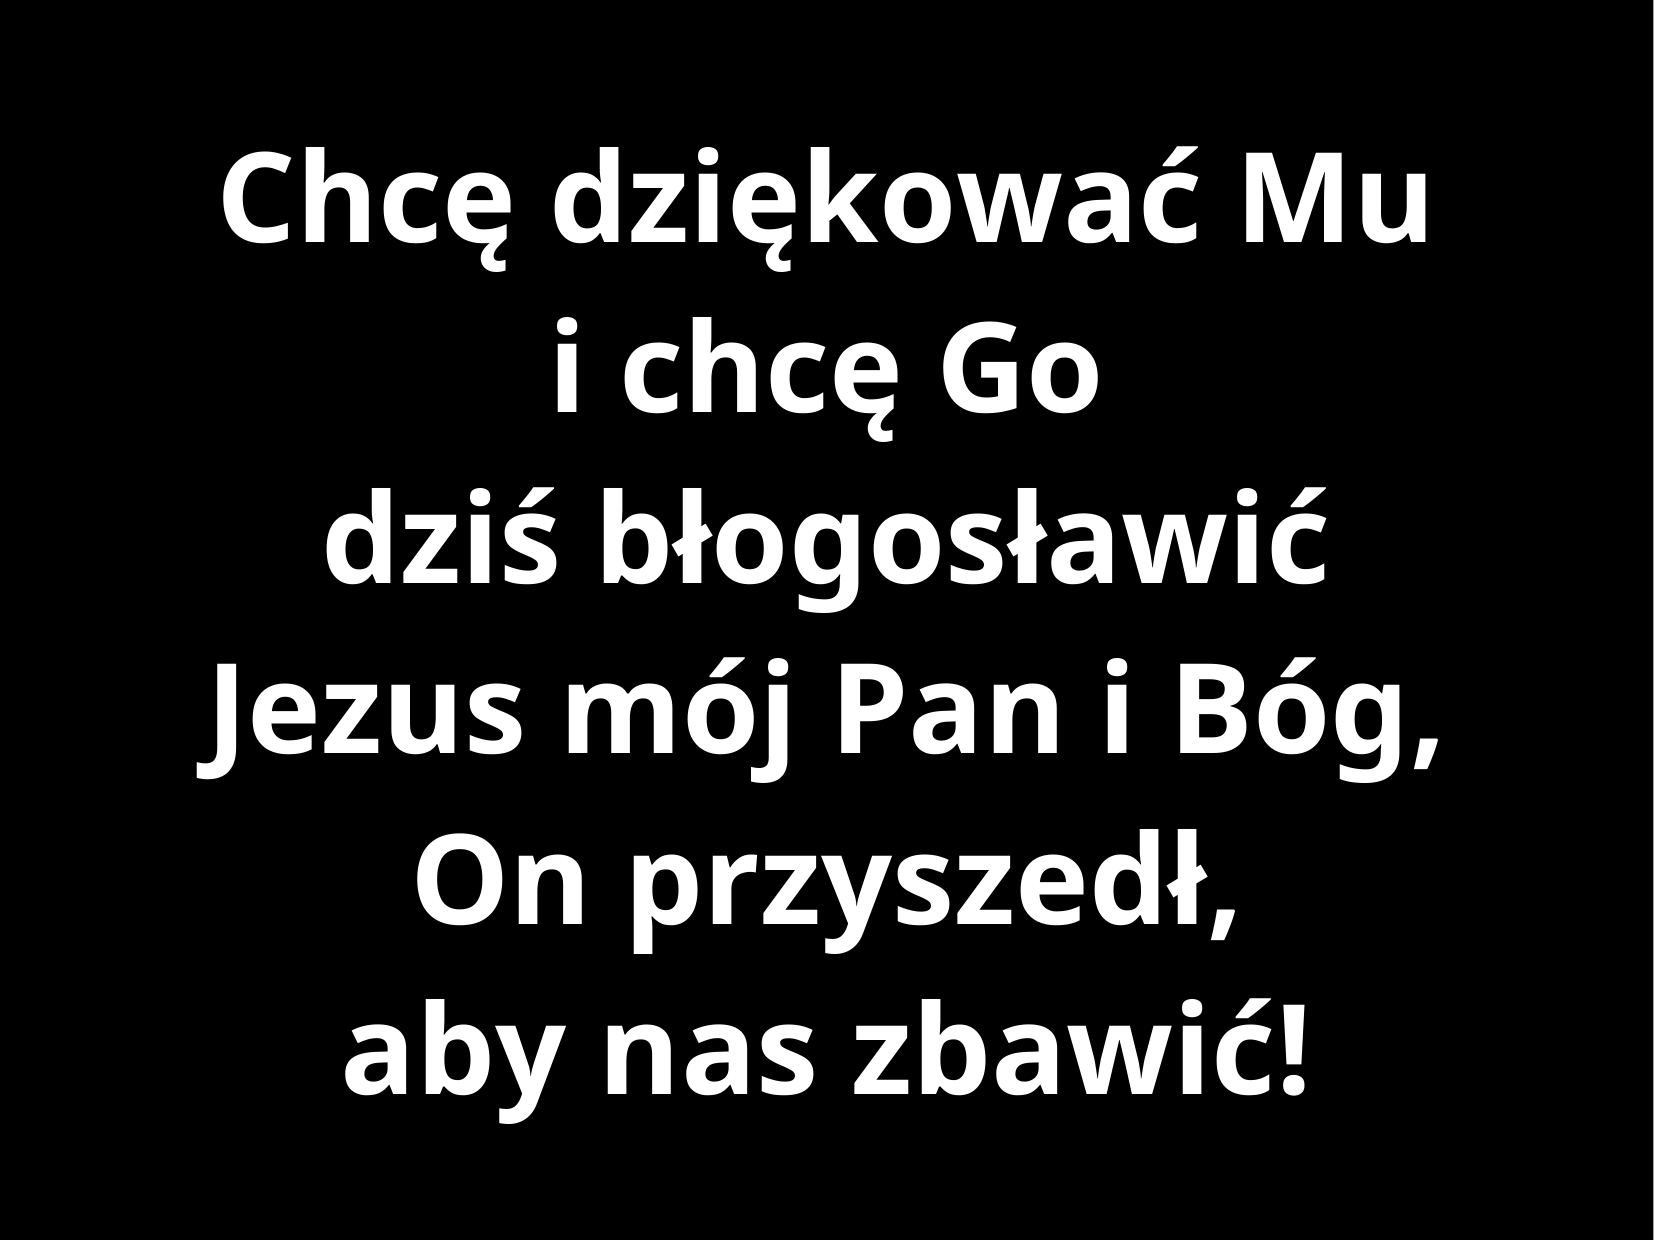

# Chcę dziękować Mu i chcę Go dziś błogosławić Jezus mój Pan i Bóg, On przyszedł, aby nas zbawić!